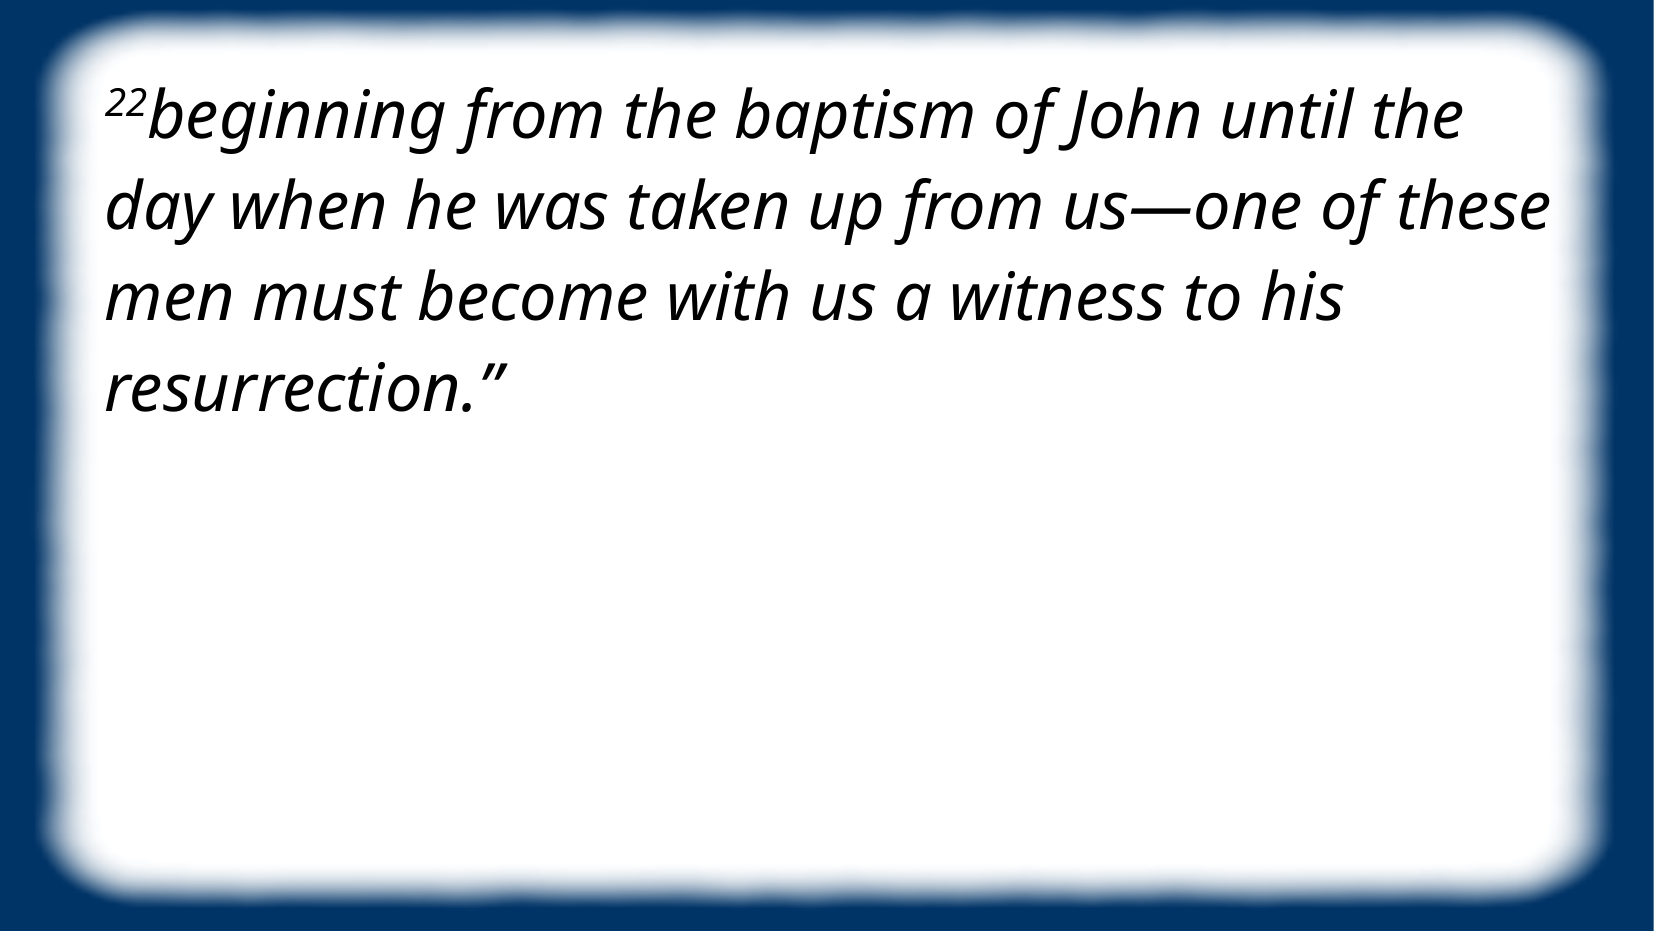

22beginning from the baptism of John until the day when he was taken up from us—one of these men must become with us a witness to his resurrection.”